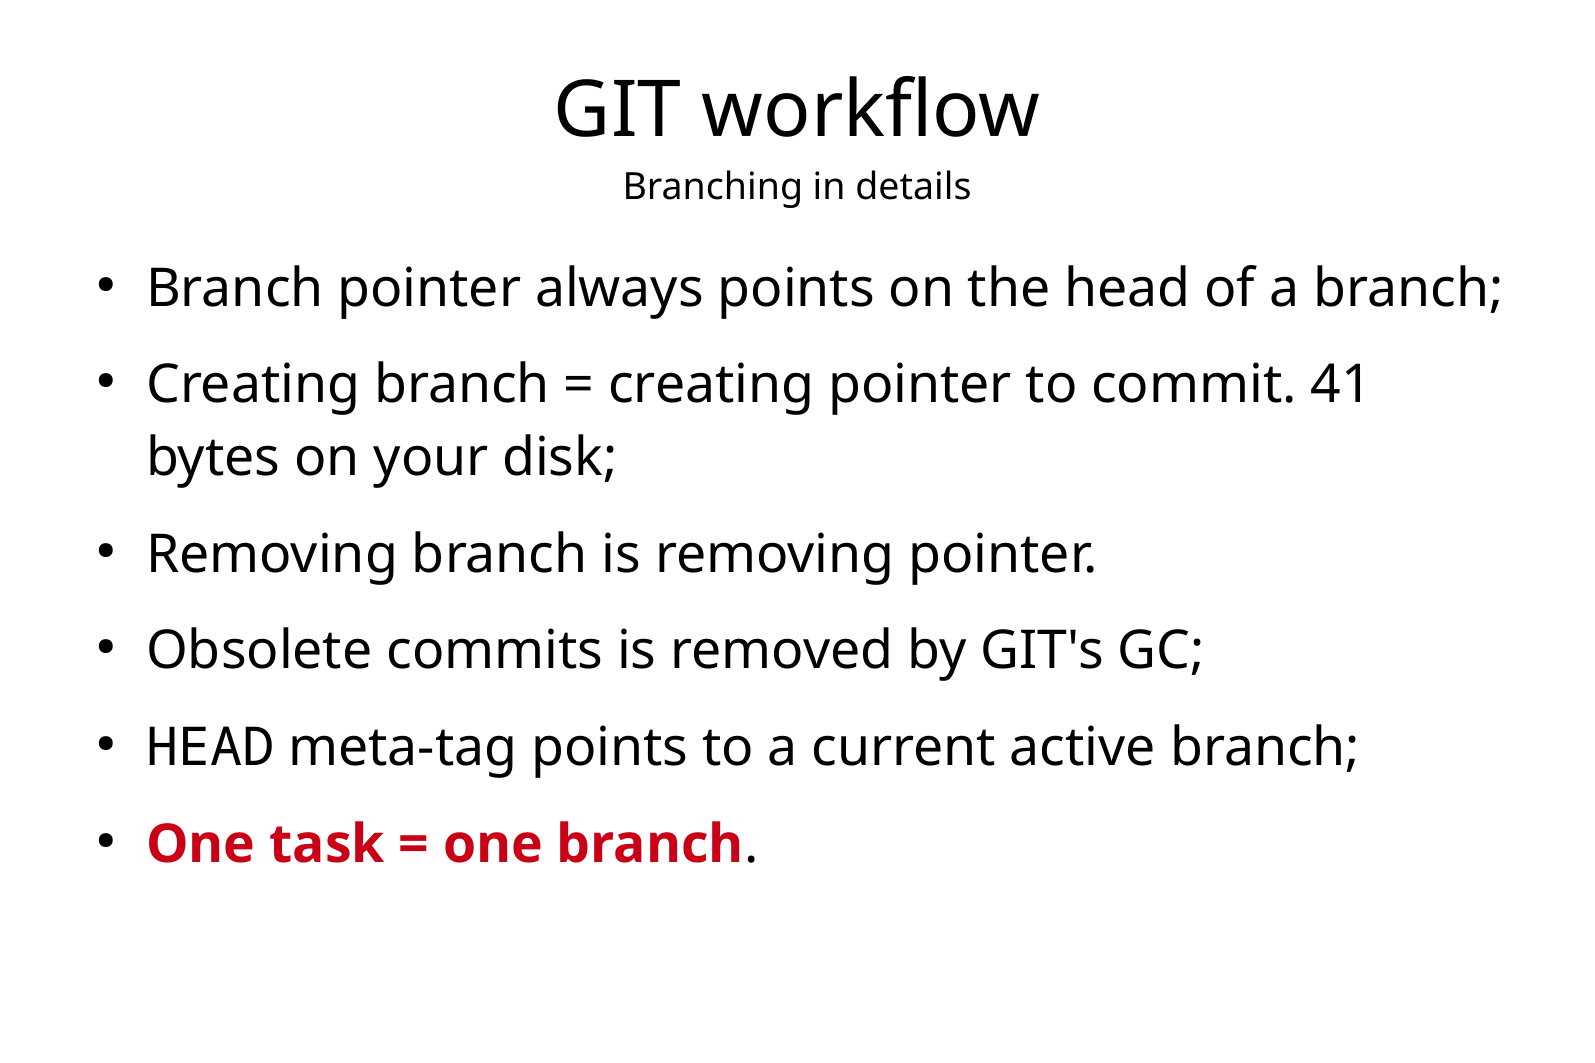

# GIT workflow Branching in details
Branch pointer always points on the head of a branch;
Creating branch = creating pointer to commit. 41 bytes on your disk;
Removing branch is removing pointer.
Obsolete commits is removed by GIT's GC;
HEAD meta-tag points to a current active branch;
One task = one branch.